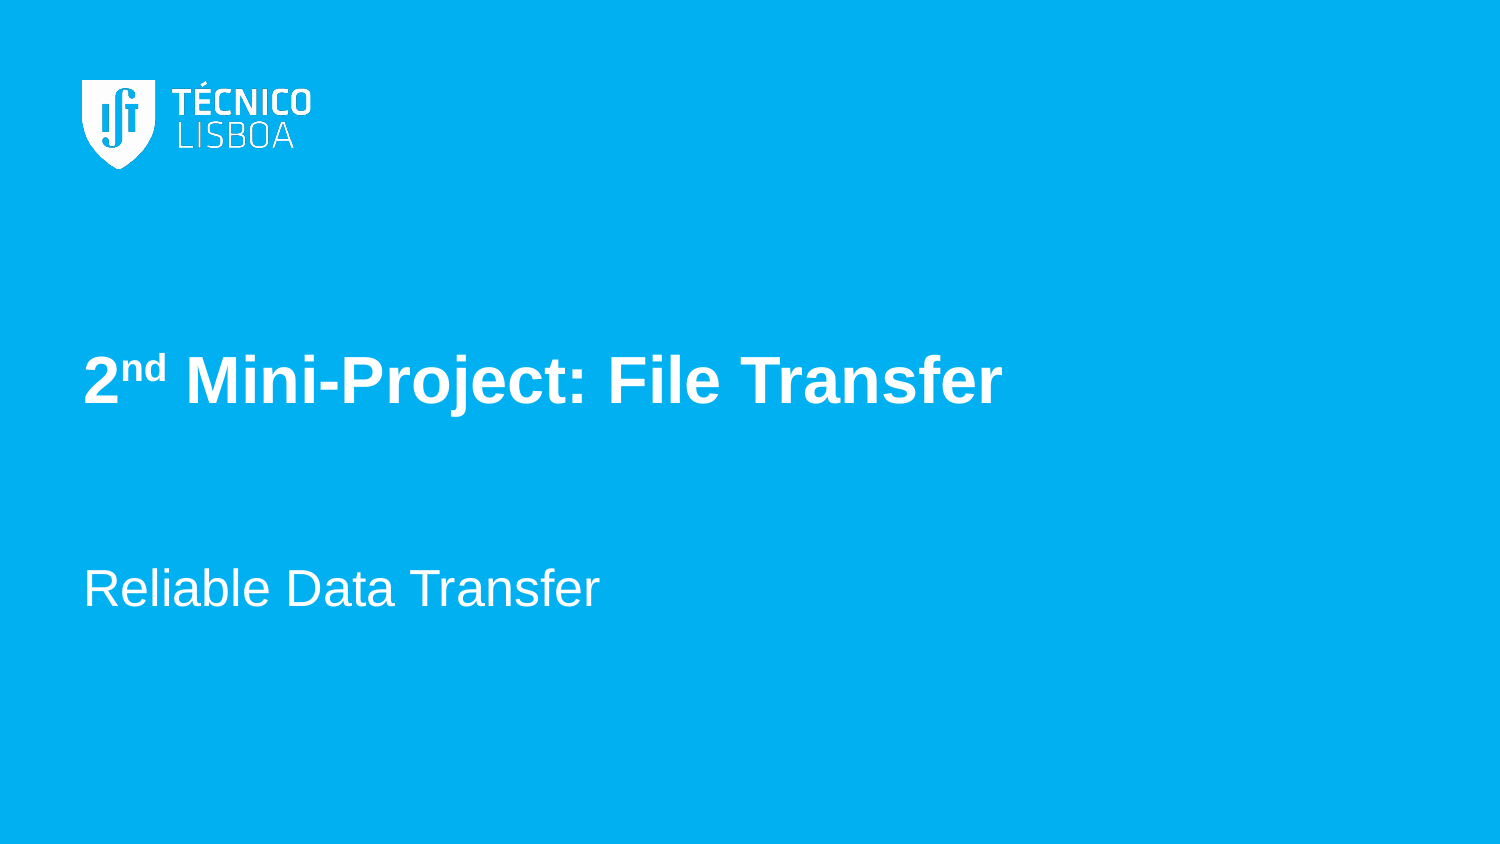

# 2nd Mini-Project: File Transfer
Reliable Data Transfer